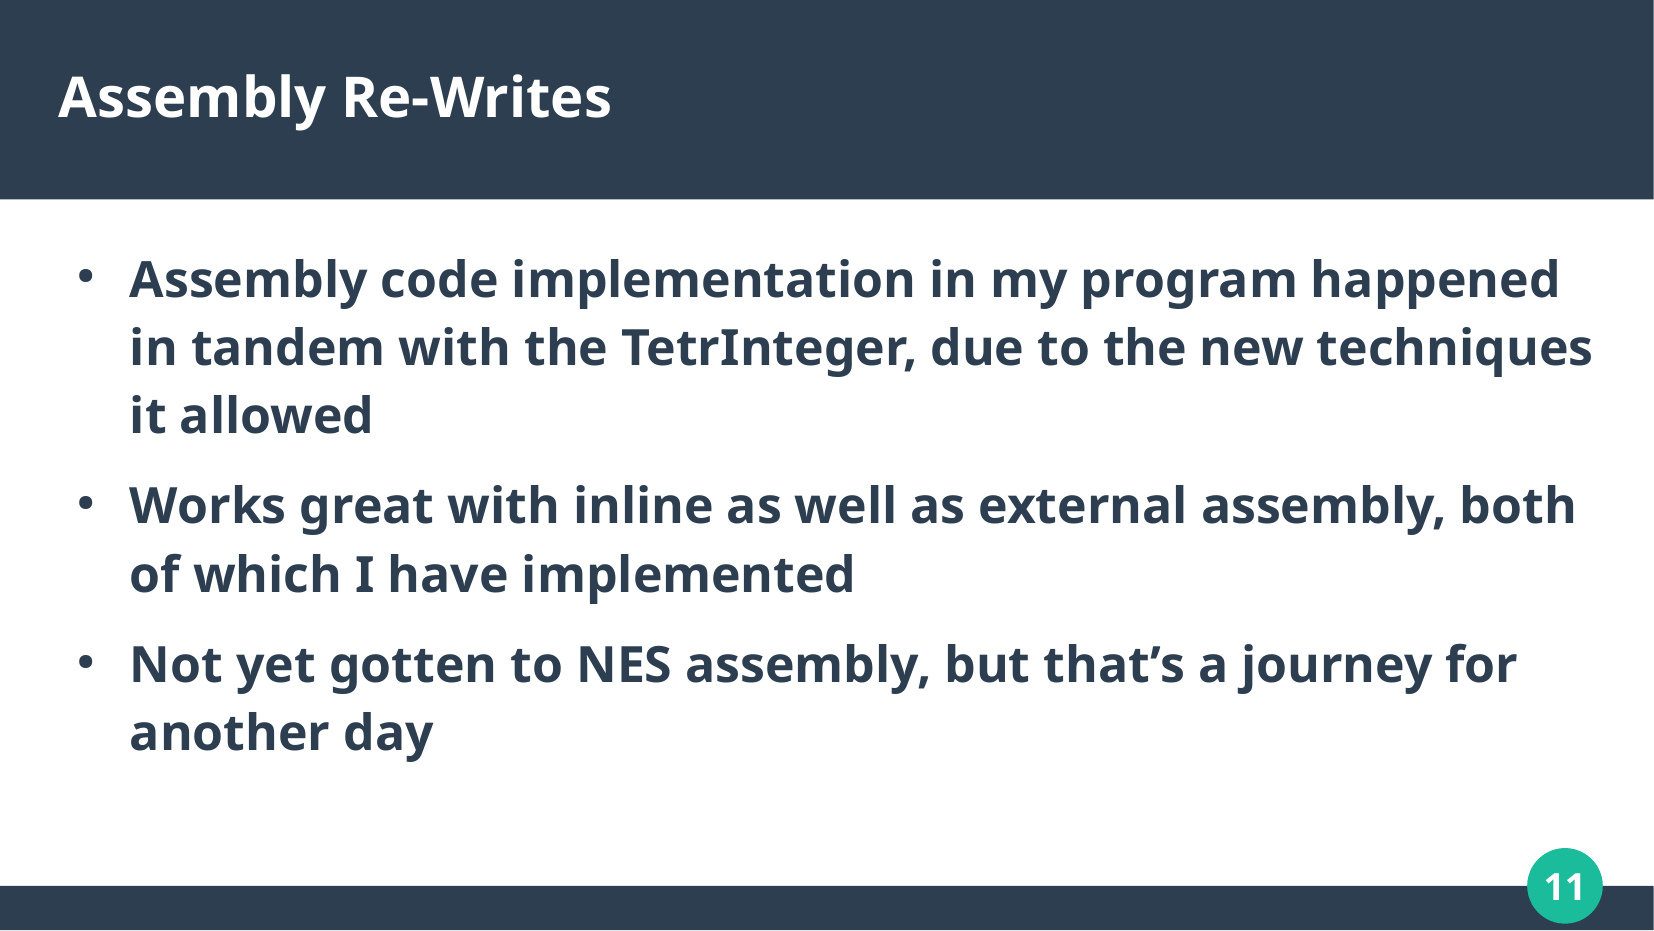

# Assembly Re-Writes
Assembly code implementation in my program happened in tandem with the TetrInteger, due to the new techniques it allowed
Works great with inline as well as external assembly, both of which I have implemented
Not yet gotten to NES assembly, but that’s a journey for another day